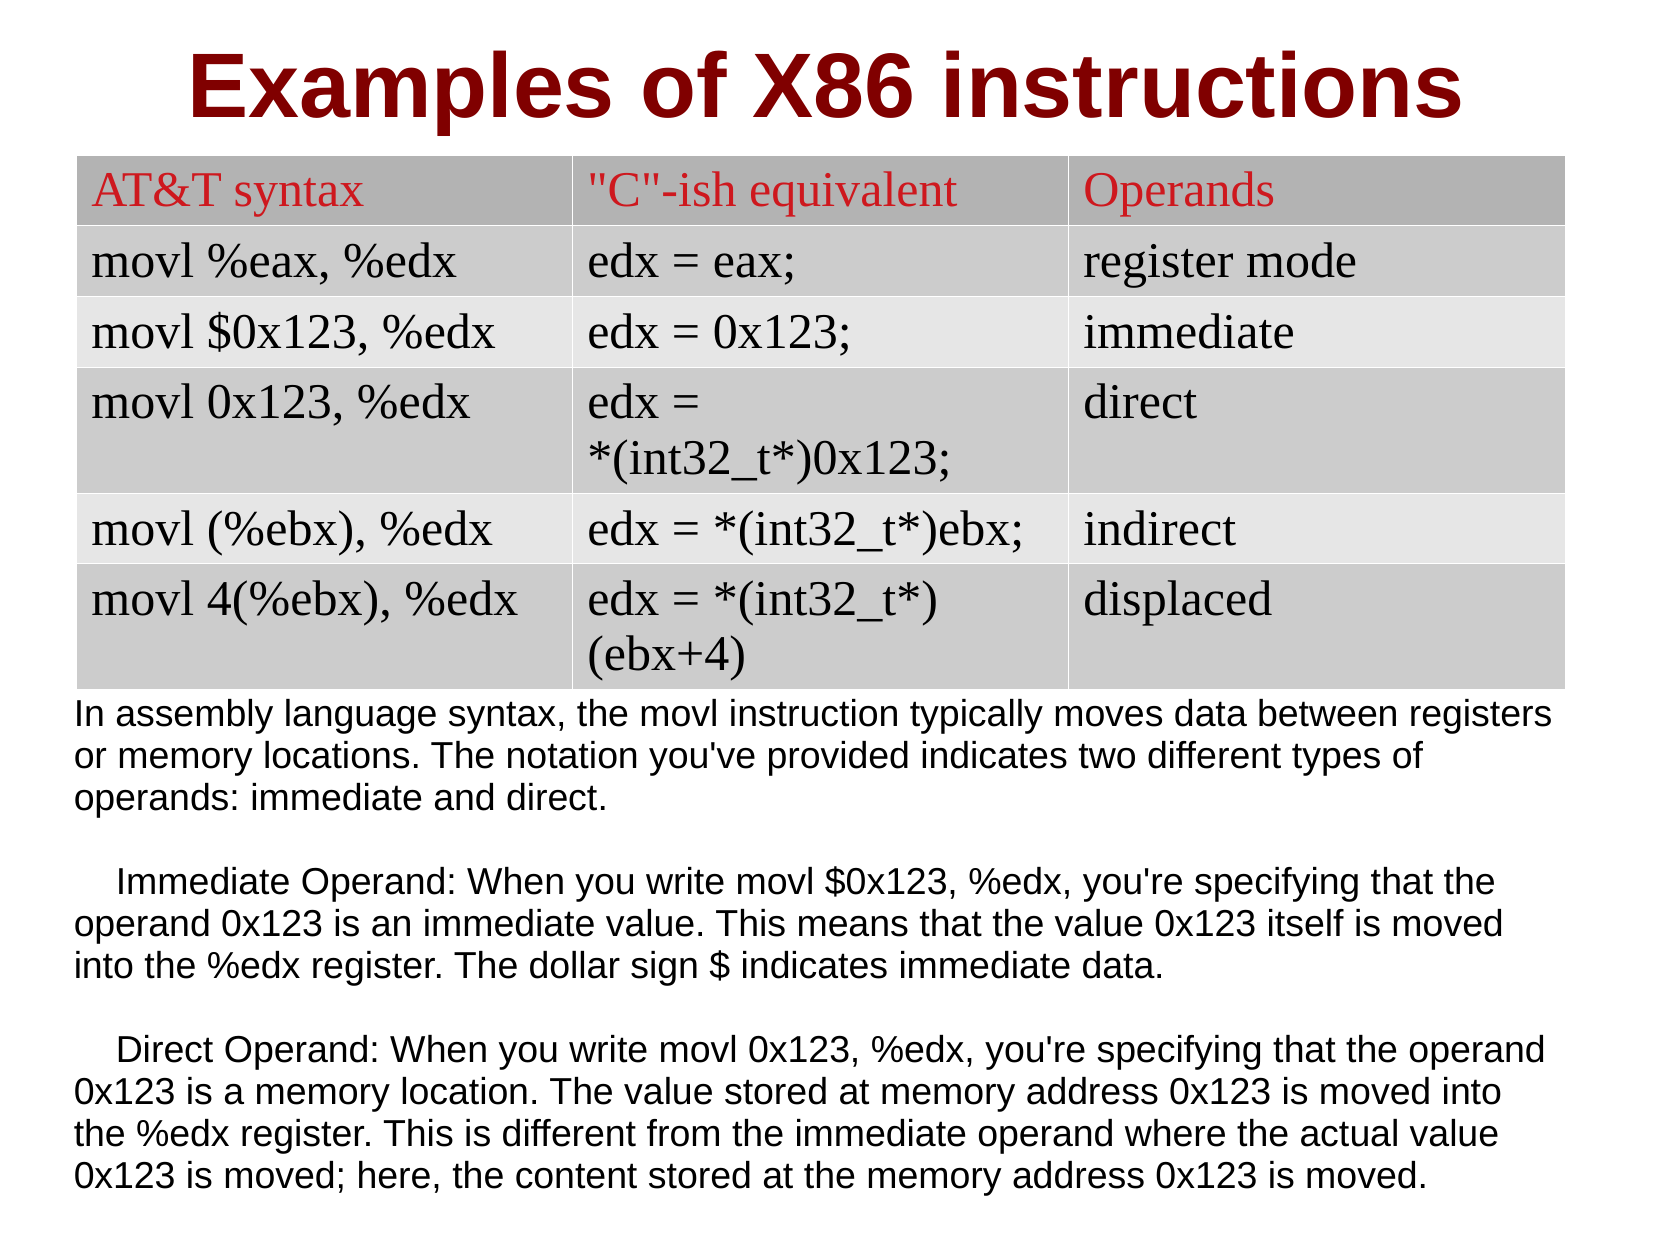

# Examples of X86 instructions
| AT&T syntax | "C"-ish equivalent | Operands |
| --- | --- | --- |
| movl %eax, %edx | edx = eax; | register mode |
| movl $0x123, %edx | edx = 0x123; | immediate |
| movl 0x123, %edx | edx = \*(int32\_t\*)0x123; | direct |
| movl (%ebx), %edx | edx = \*(int32\_t\*)ebx; | indirect |
| movl 4(%ebx), %edx | edx = \*(int32\_t\*)(ebx+4) | displaced |
In assembly language syntax, the movl instruction typically moves data between registers or memory locations. The notation you've provided indicates two different types of operands: immediate and direct.
 Immediate Operand: When you write movl $0x123, %edx, you're specifying that the operand 0x123 is an immediate value. This means that the value 0x123 itself is moved into the %edx register. The dollar sign $ indicates immediate data.
 Direct Operand: When you write movl 0x123, %edx, you're specifying that the operand 0x123 is a memory location. The value stored at memory address 0x123 is moved into the %edx register. This is different from the immediate operand where the actual value 0x123 is moved; here, the content stored at the memory address 0x123 is moved.